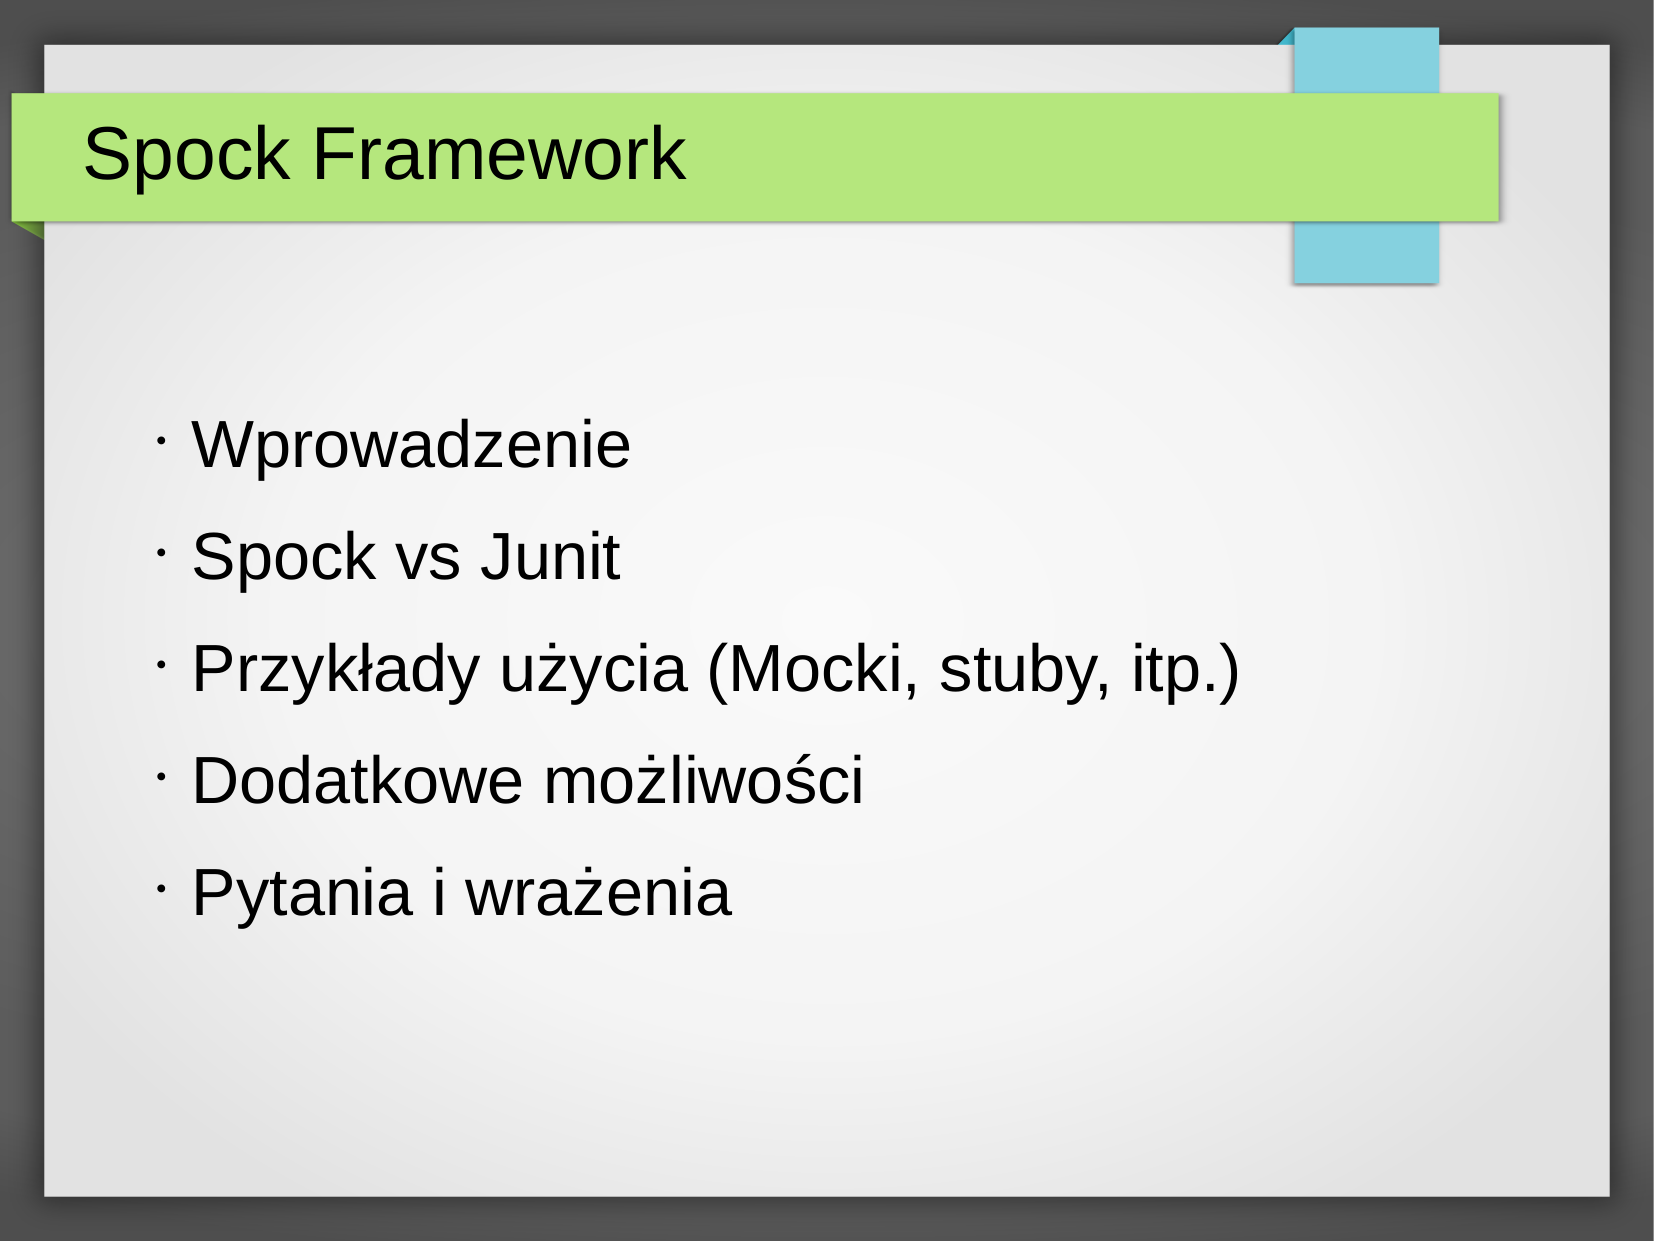

# Spock Framework
Wprowadzenie
Spock vs Junit
Przykłady użycia (Mocki, stuby, itp.)
Dodatkowe możliwości
Pytania i wrażenia